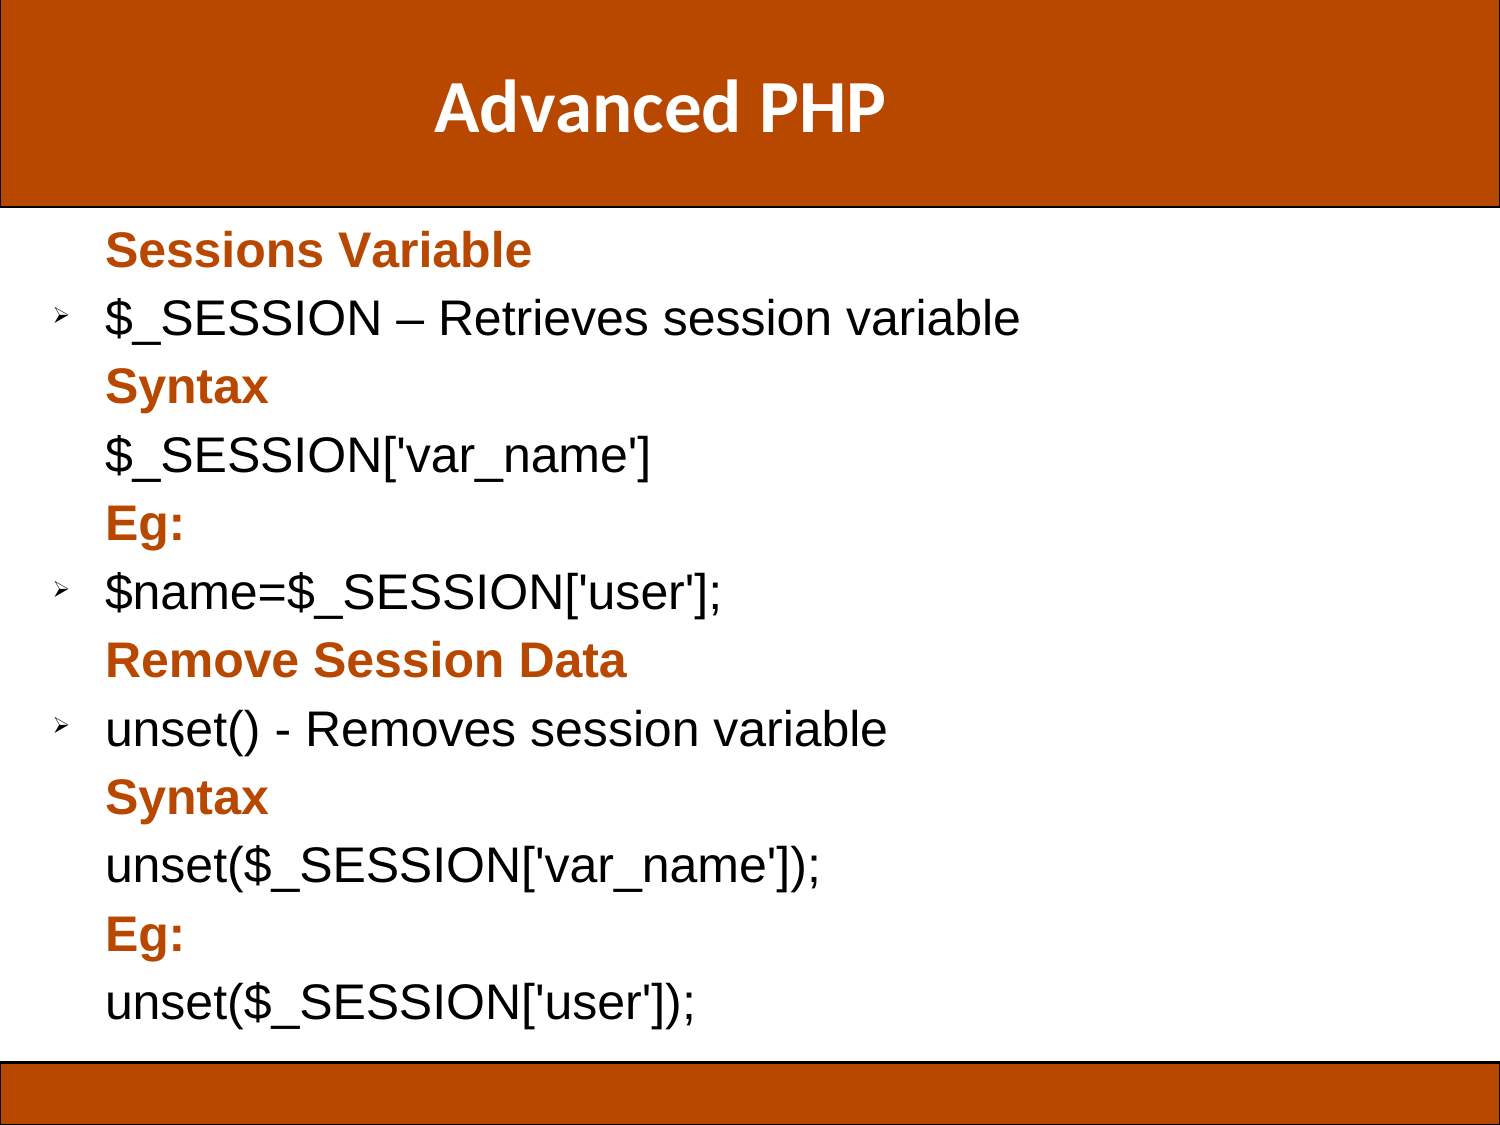

Advanced PHP
# Sessions Variable
$_SESSION – Retrieves session variable
Syntax
$_SESSION['var_name']
Eg:
$name=$_SESSION['user'];
Remove Session Data
unset() - Removes session variable
Syntax
unset($_SESSION['var_name']);
Eg:
unset($_SESSION['user']);